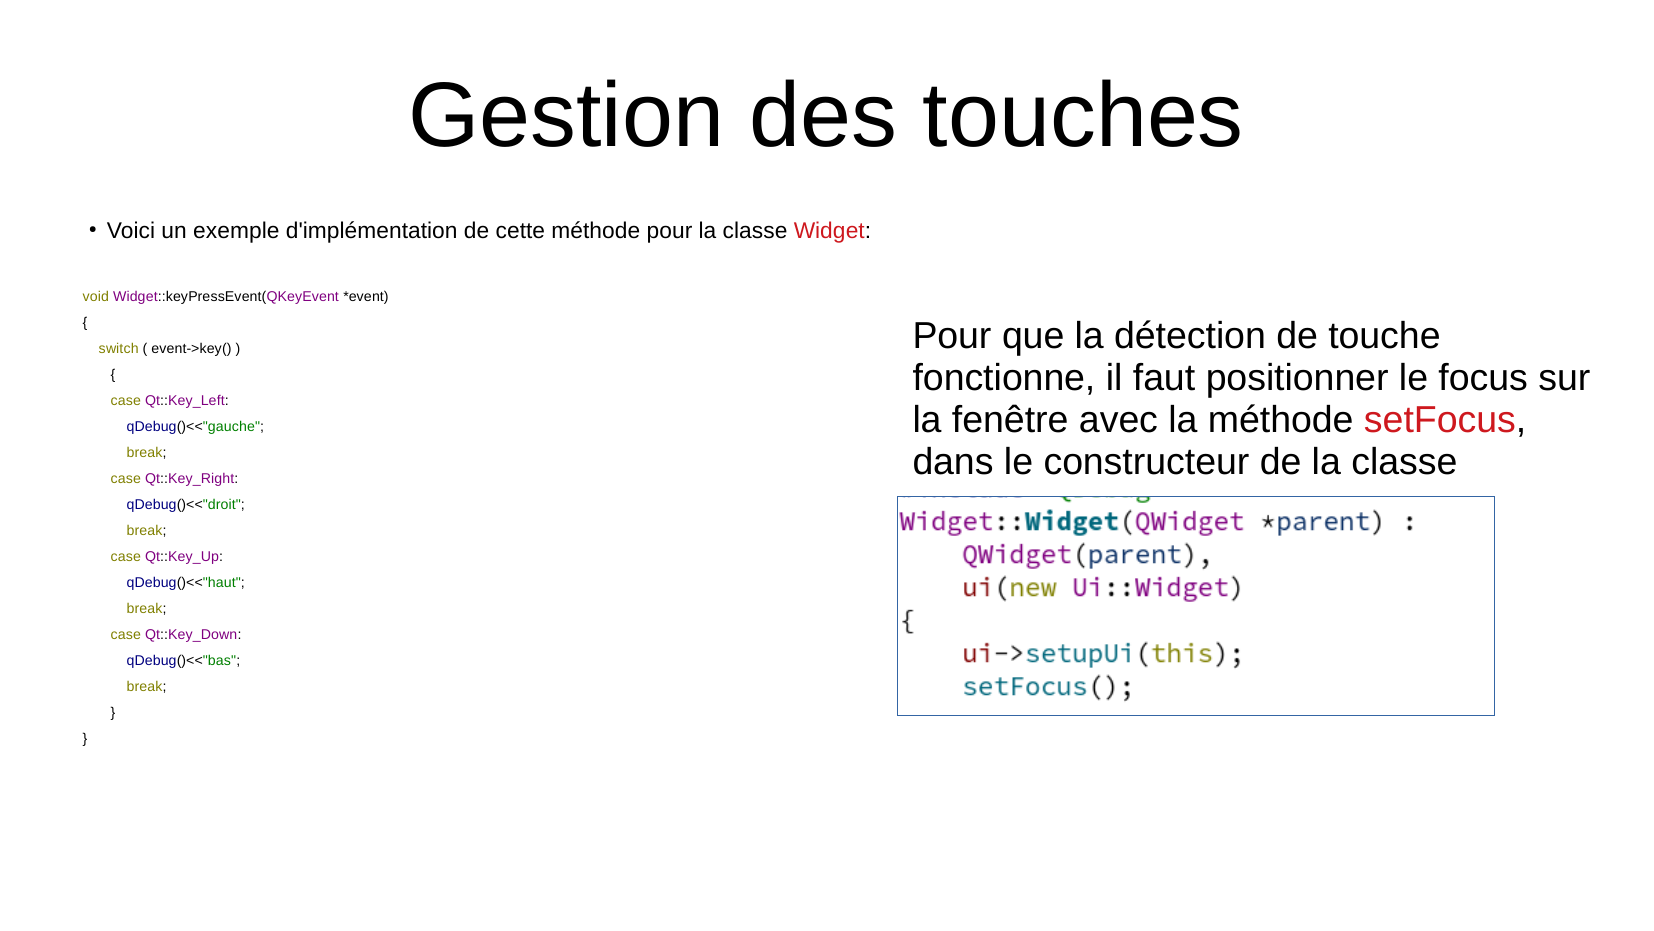

# Gestion des touches
Voici un exemple d'implémentation de cette méthode pour la classe Widget:
void Widget::keyPressEvent(QKeyEvent *event)
{
 switch ( event->key() )
 {
 case Qt::Key_Left:
 qDebug()<<"gauche";
 break;
 case Qt::Key_Right:
 qDebug()<<"droit";
 break;
 case Qt::Key_Up:
 qDebug()<<"haut";
 break;
 case Qt::Key_Down:
 qDebug()<<"bas";
 break;
 }
}
Pour que la détection de touche fonctionne, il faut positionner le focus sur la fenêtre avec la méthode setFocus, dans le constructeur de la classe